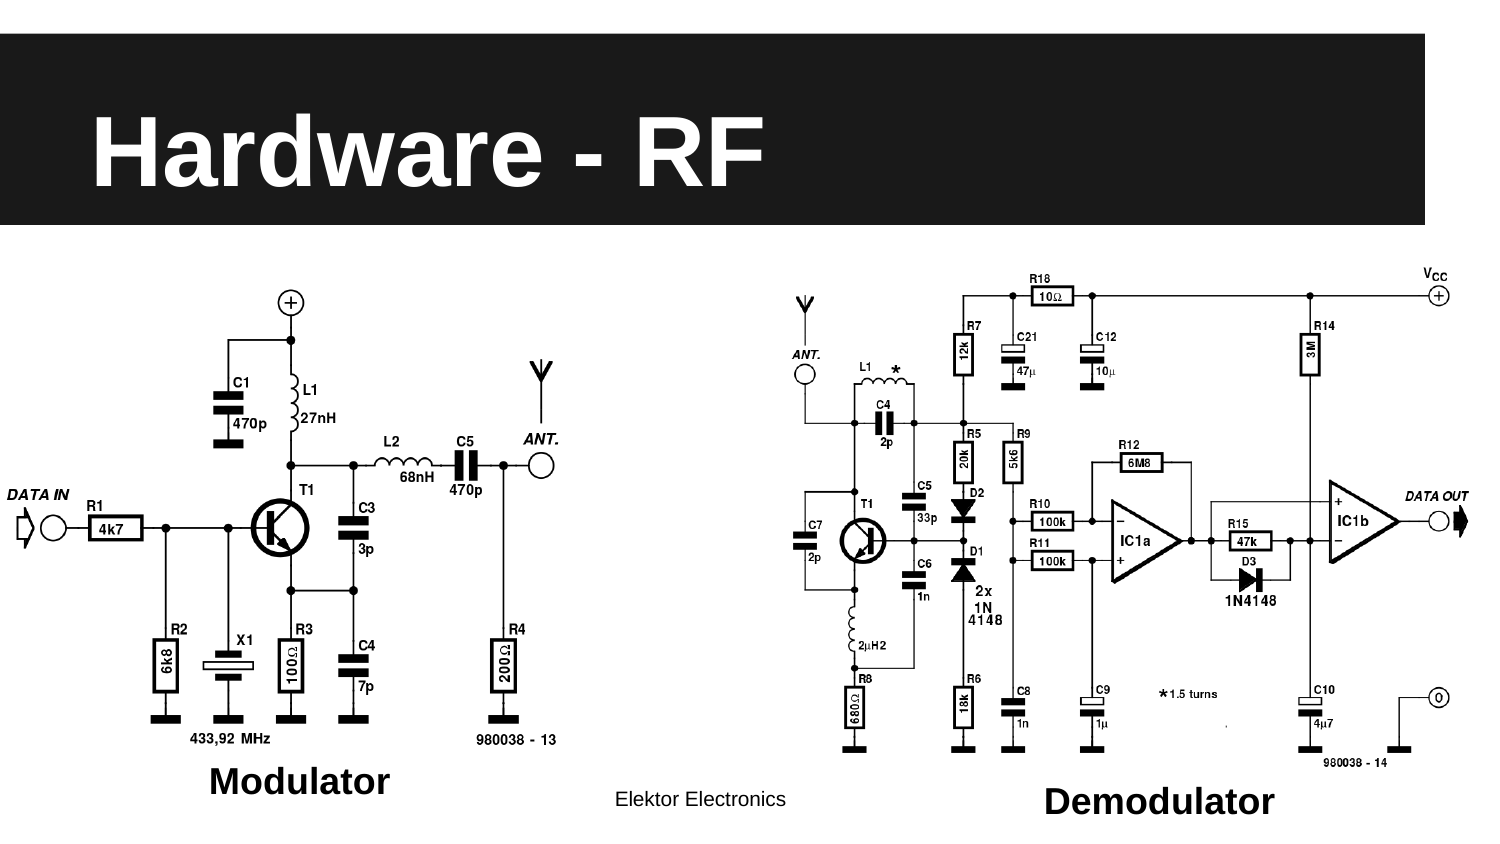

# Hardware - RF
Modulator
Demodulator
Elektor Electronics
NPN
Amplifier